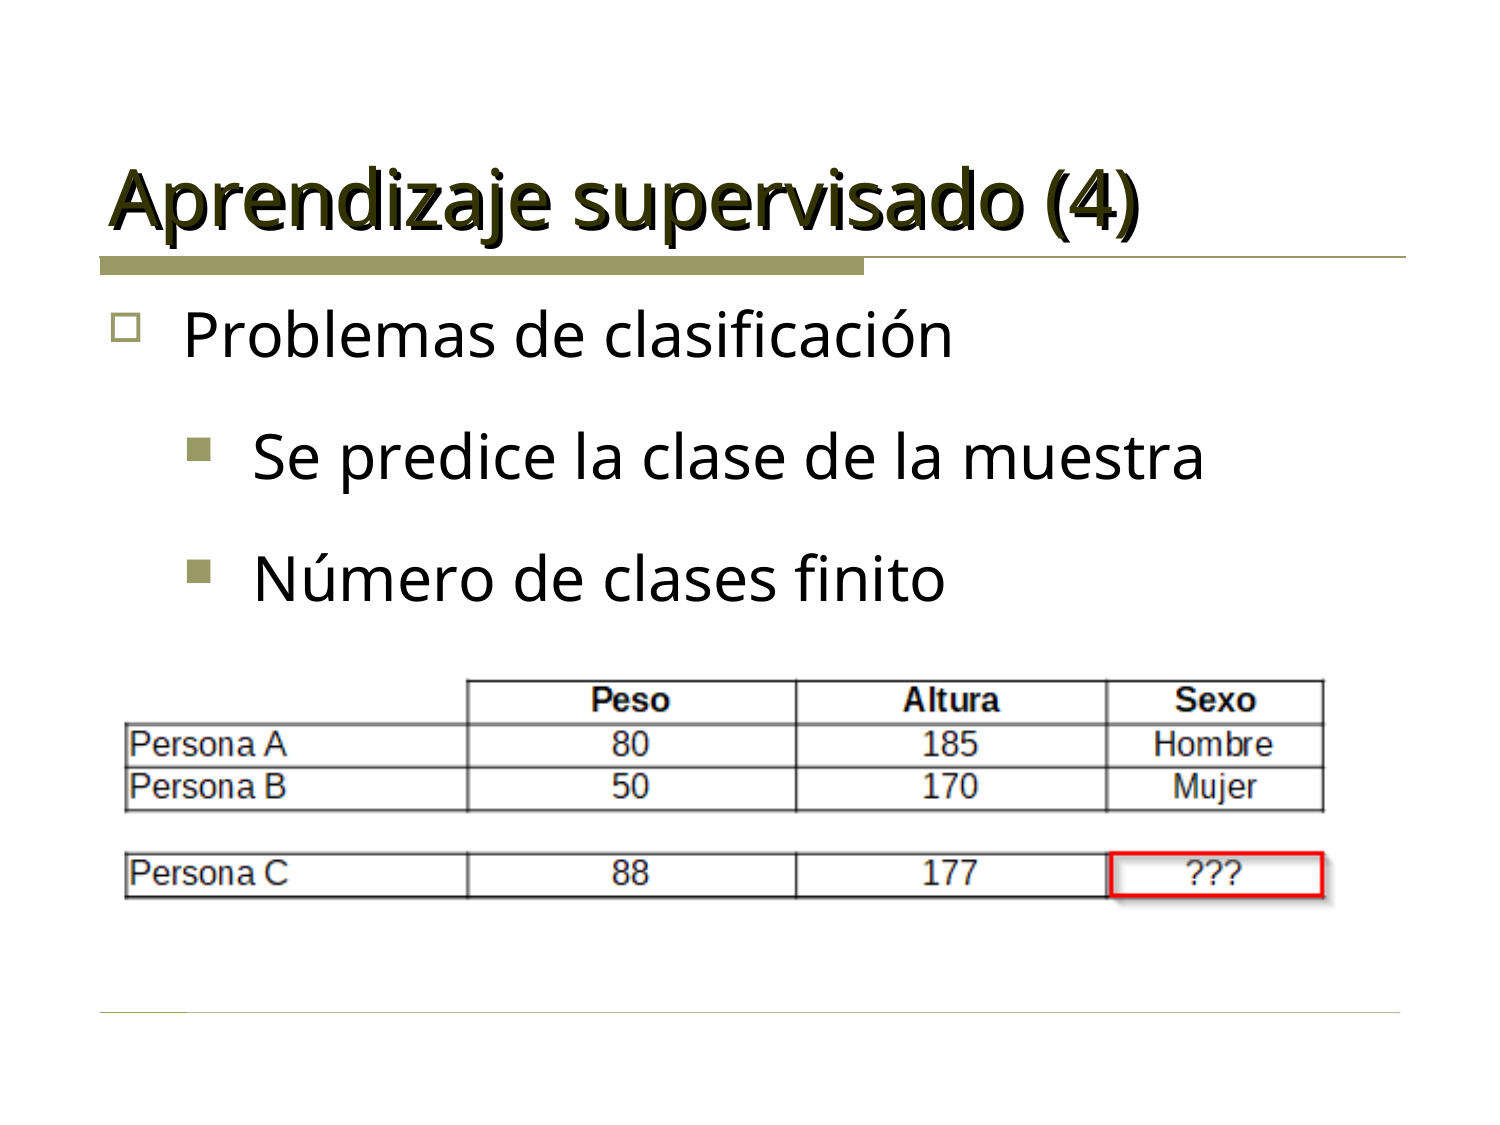

# Aprendizaje supervisado (4)
Problemas de clasificación
Se predice la clase de la muestra
Número de clases finito